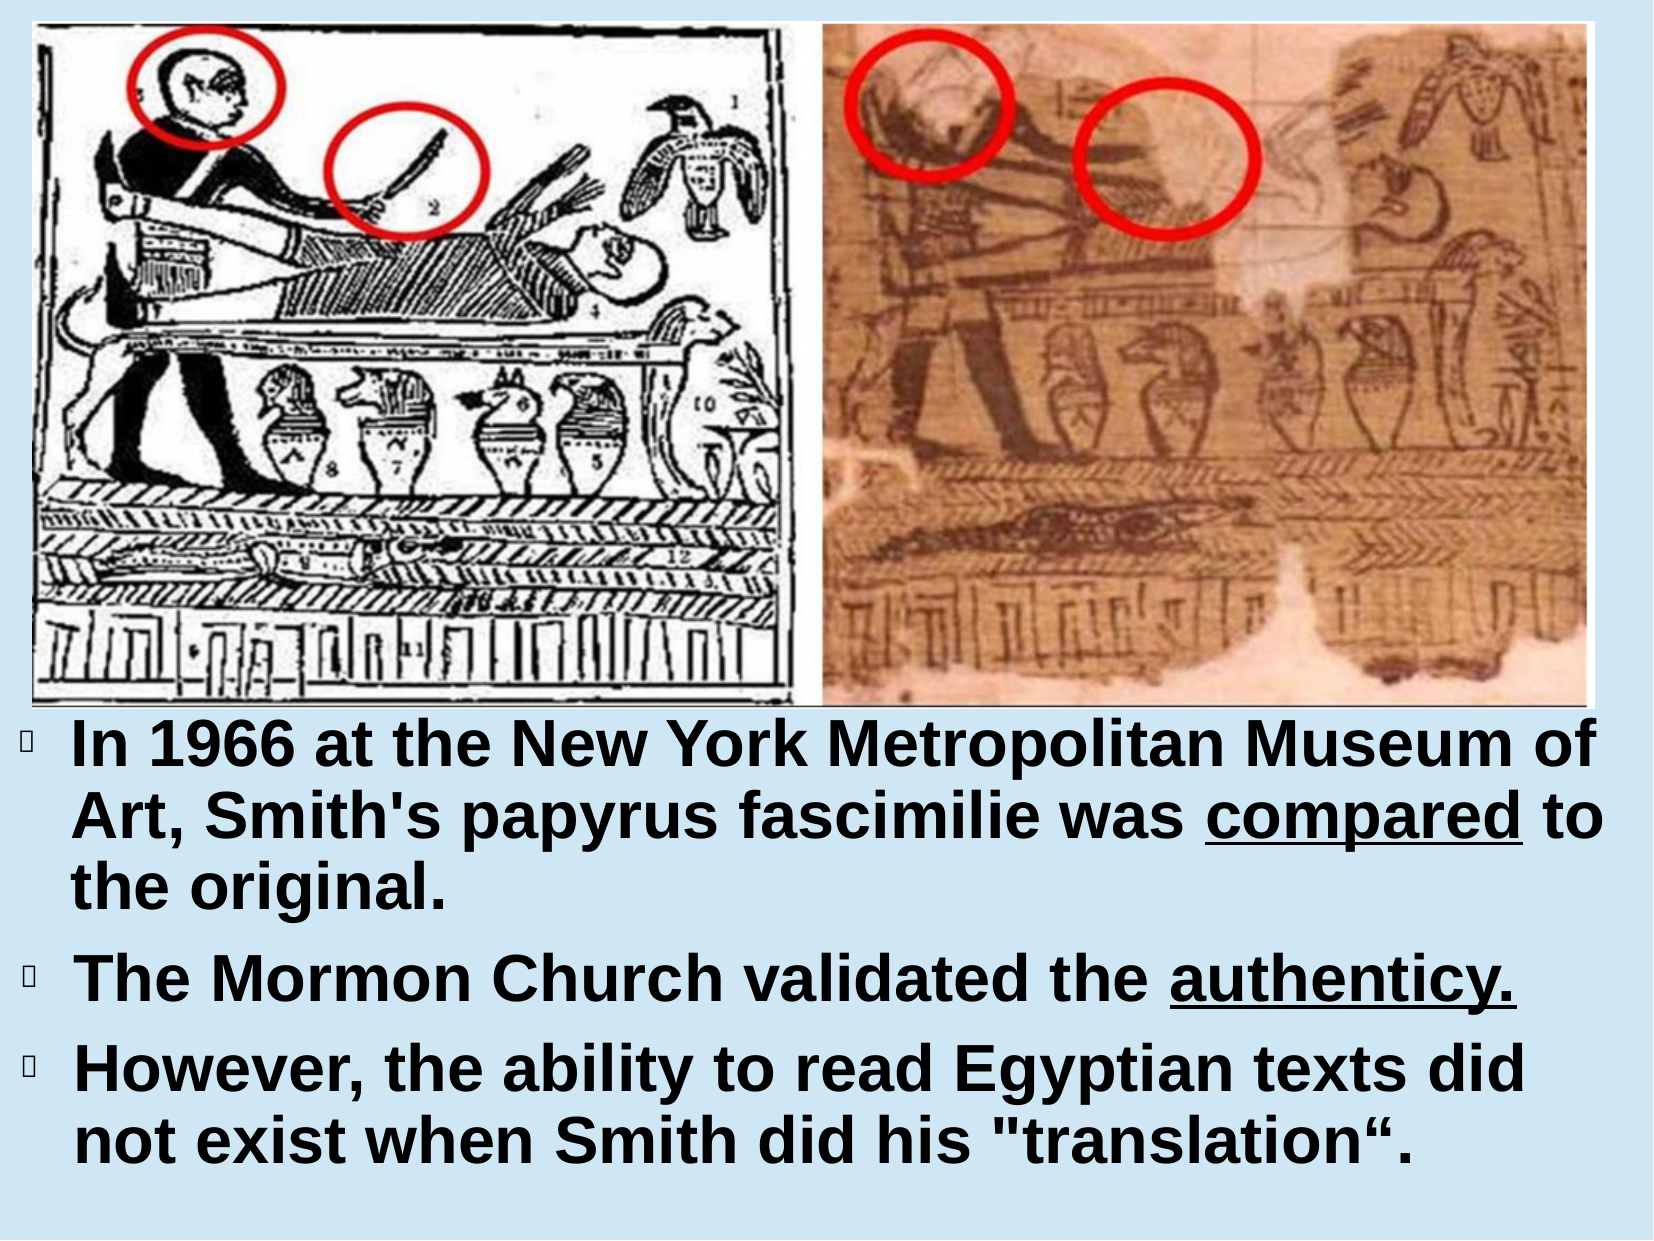

#
In 1966 at the New York Metropolitan Museum of Art, Smith's papyrus fascimilie was compared to the original.
The Mormon Church validated the authenticy.
However, the ability to read Egyptian texts did not exist when Smith did his "translation“.